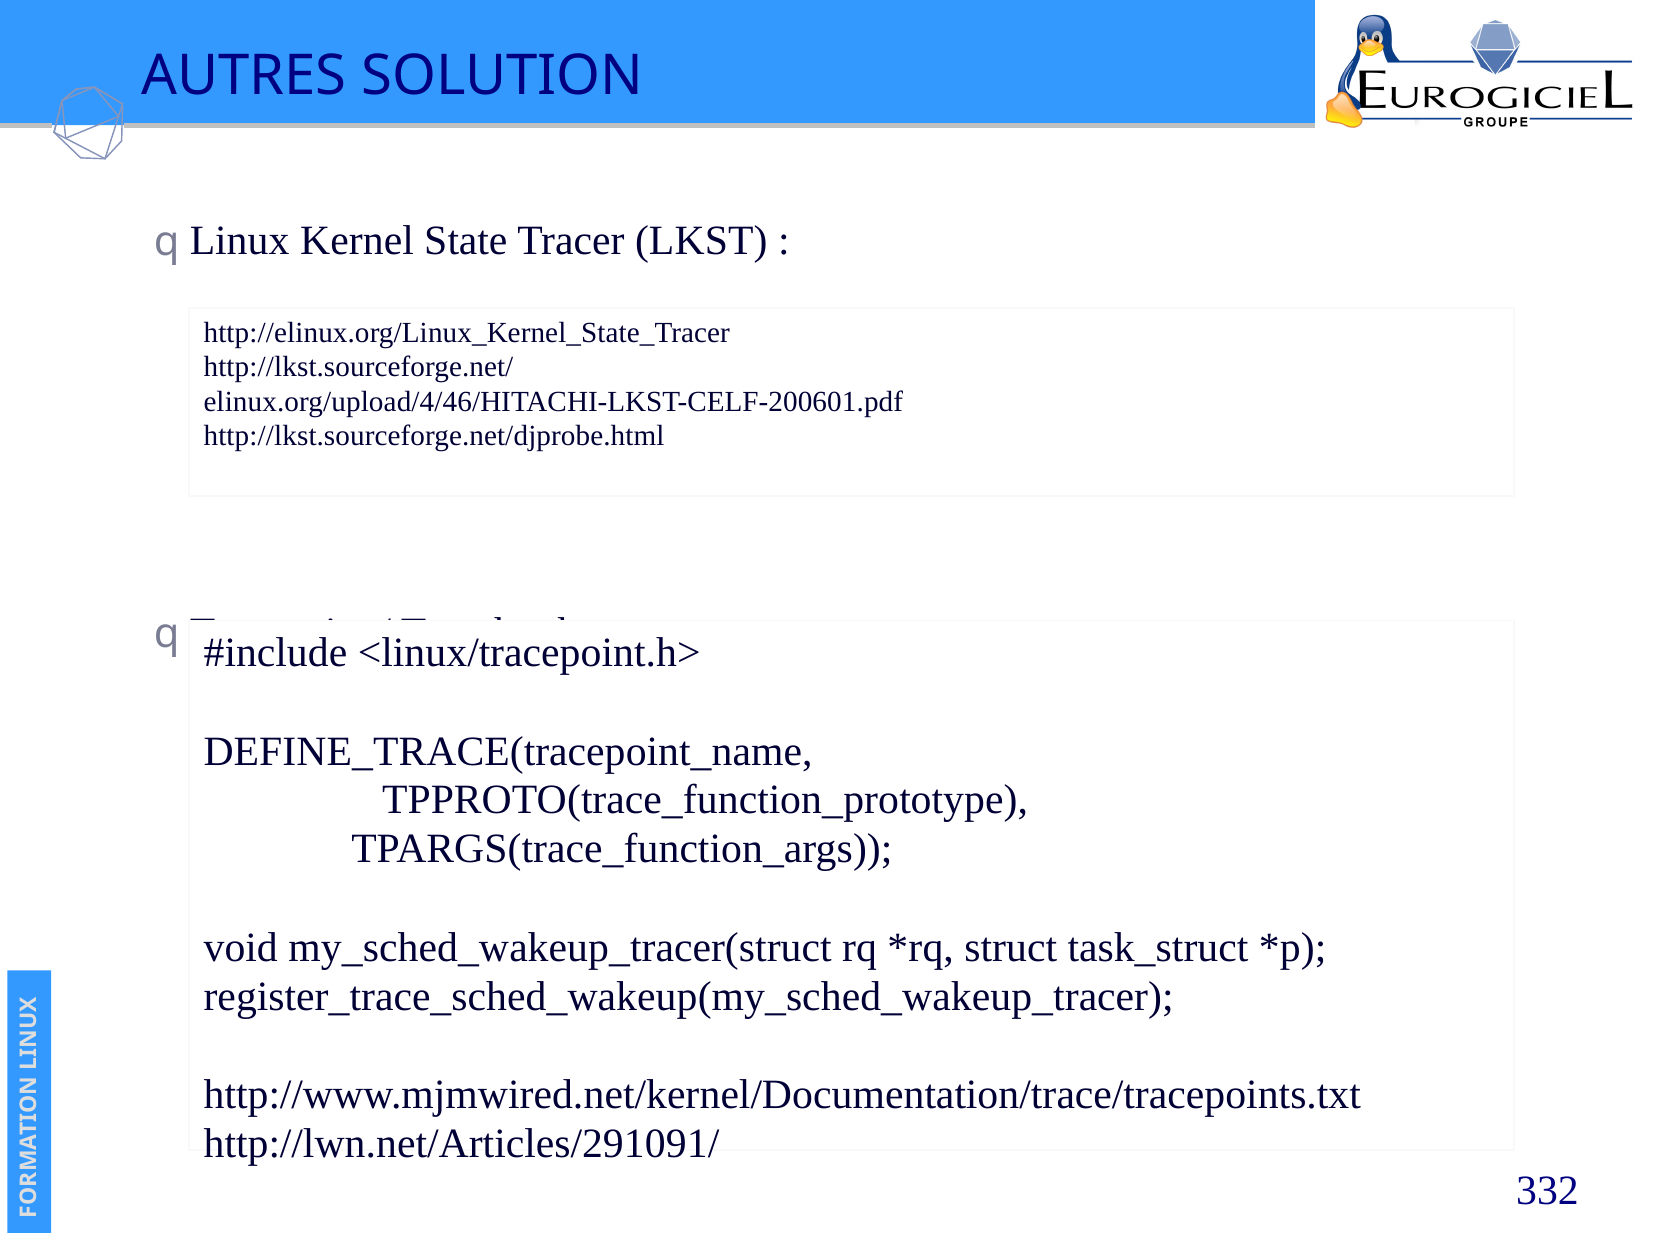

# AUTRES SOLUTION
 Linux Kernel State Tracer (LKST) :
 Tracepoint / Tracehook :
http://elinux.org/Linux_Kernel_State_Tracer
http://lkst.sourceforge.net/
elinux.org/upload/4/46/HITACHI-LKST-CELF-200601.pdf
http://lkst.sourceforge.net/djprobe.html
#include <linux/tracepoint.h>
DEFINE_TRACE(tracepoint_name,
 TPPROTO(trace_function_prototype),
		TPARGS(trace_function_args));
void my_sched_wakeup_tracer(struct rq *rq, struct task_struct *p);
register_trace_sched_wakeup(my_sched_wakeup_tracer);
http://www.mjmwired.net/kernel/Documentation/trace/tracepoints.txt
http://lwn.net/Articles/291091/